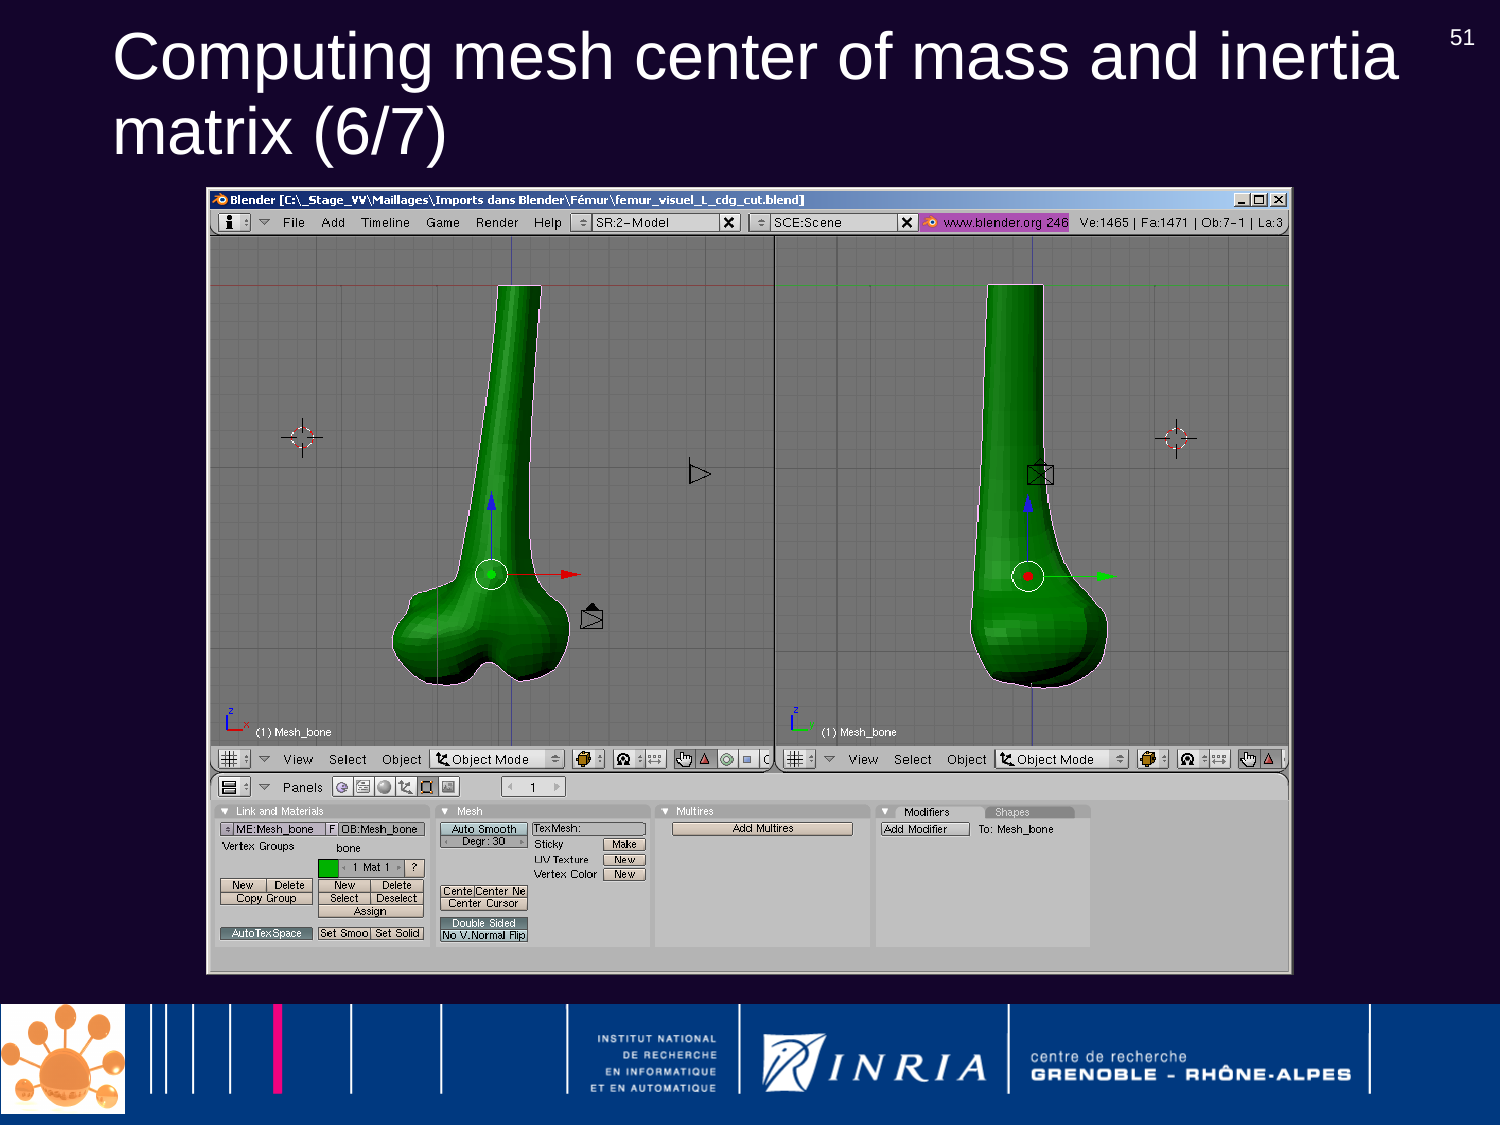

# Computing mesh center of mass and inertia matrix (6/7)